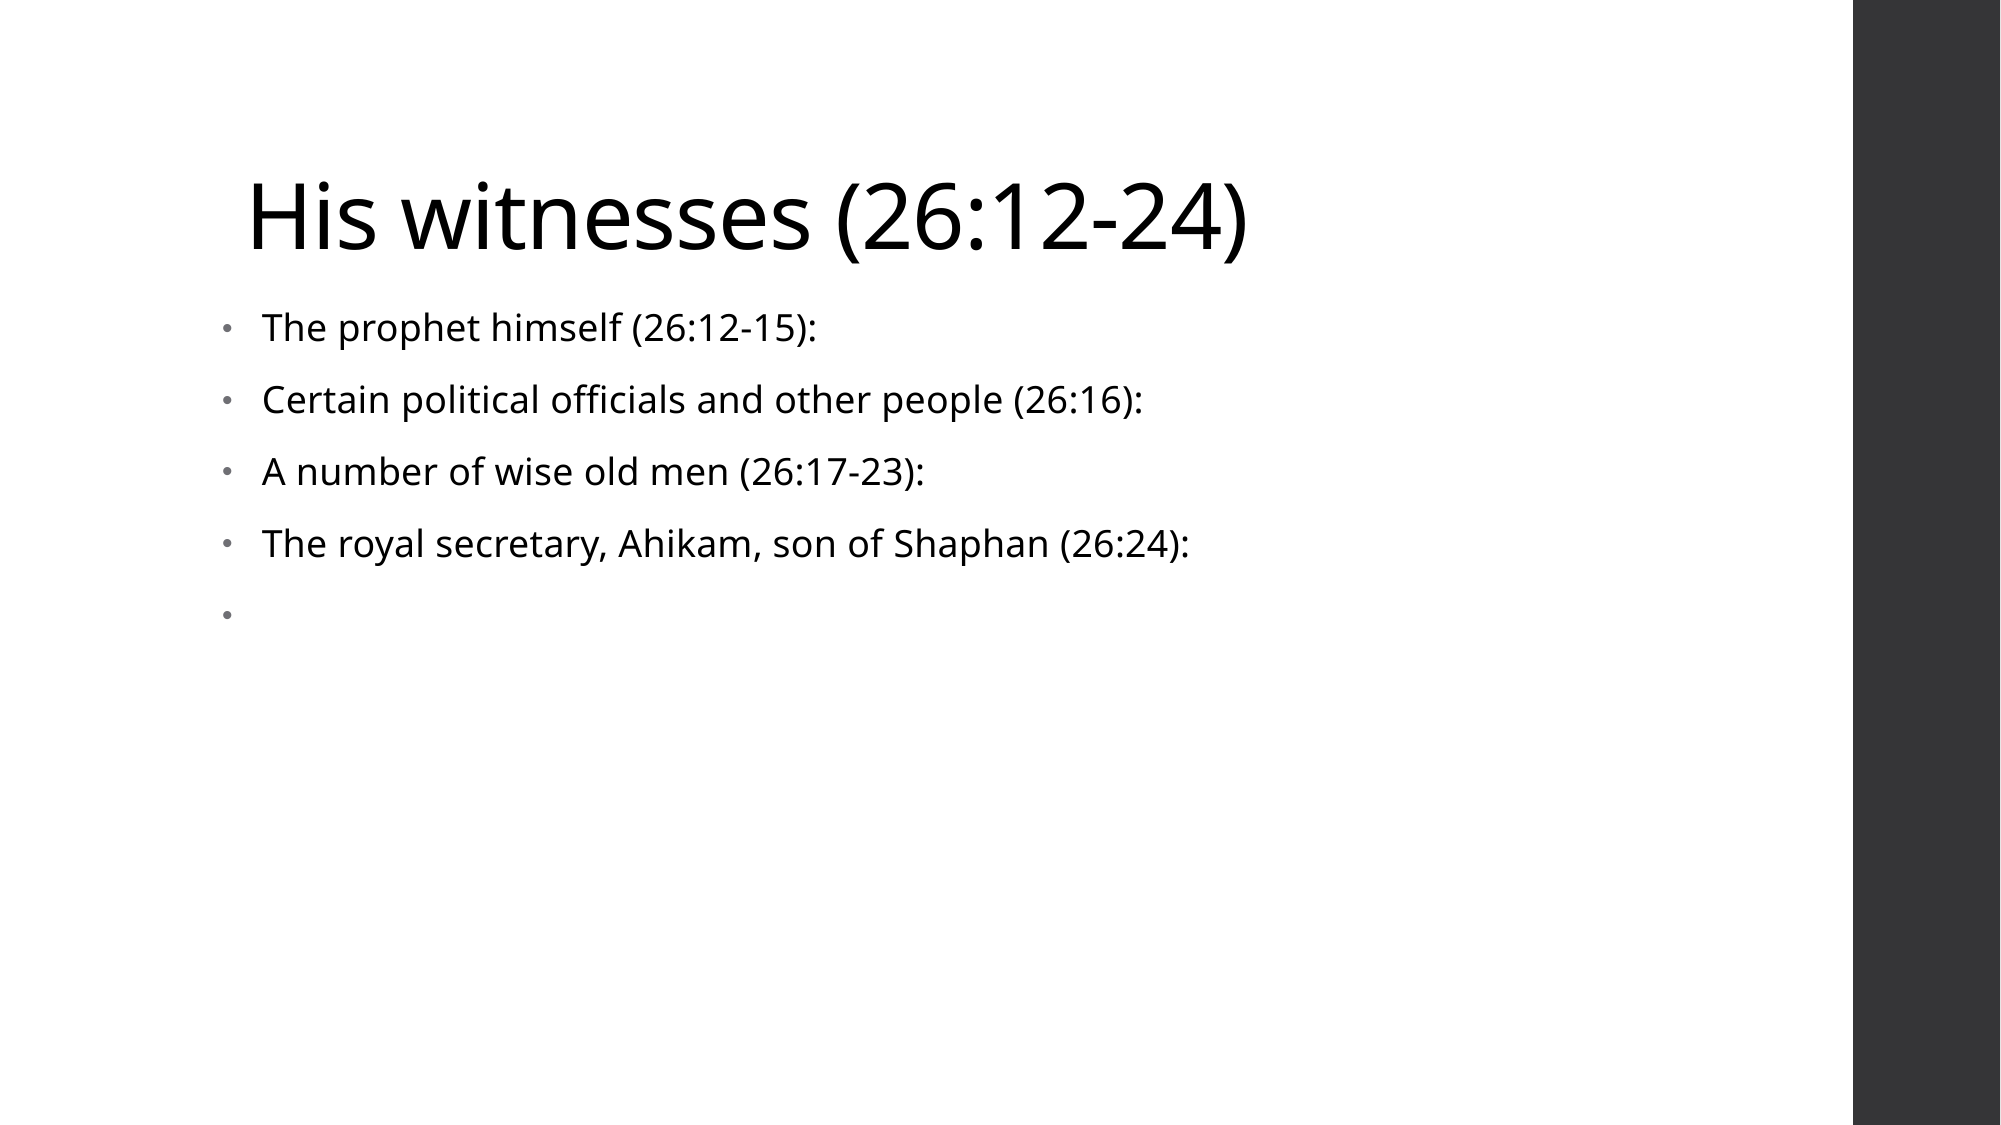

# His witnesses (26:12-24)
 The prophet himself (26:12-15):
 Certain political officials and other people (26:16):
 A number of wise old men (26:17-23):
 The royal secretary, Ahikam, son of Shaphan (26:24):